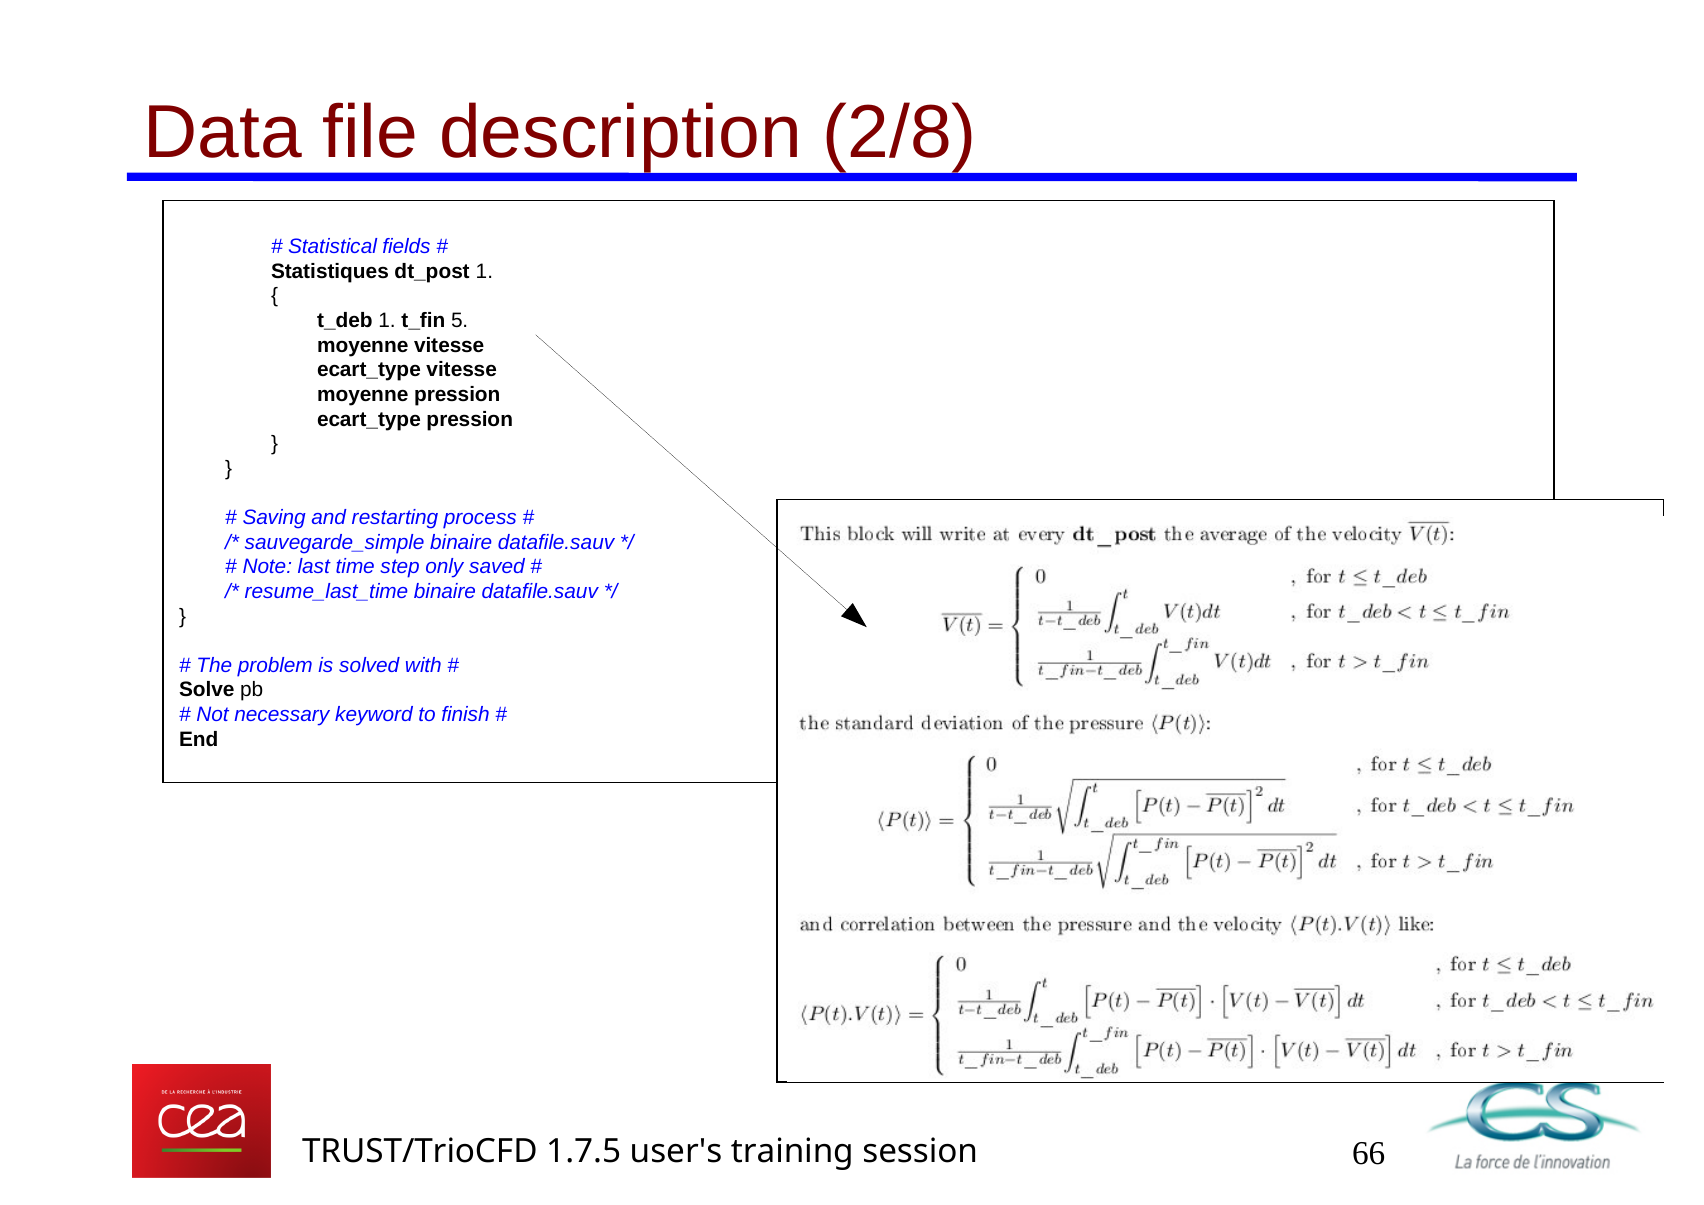

# Data file description (2/8)
 # Statistical fields #
 Statistiques dt_post 1.
 {
 t_deb 1. t_fin 5.
 moyenne vitesse
 ecart_type vitesse
 moyenne pression
 ecart_type pression
 }
 }
 # Saving and restarting process #
 /* sauvegarde_simple binaire datafile.sauv */
 # Note: last time step only saved #
 /* resume_last_time binaire datafile.sauv */
}
# The problem is solved with #
Solve pb
# Not necessary keyword to finish #
End
TRUST/TrioCFD 1.7.5 user's training session
66